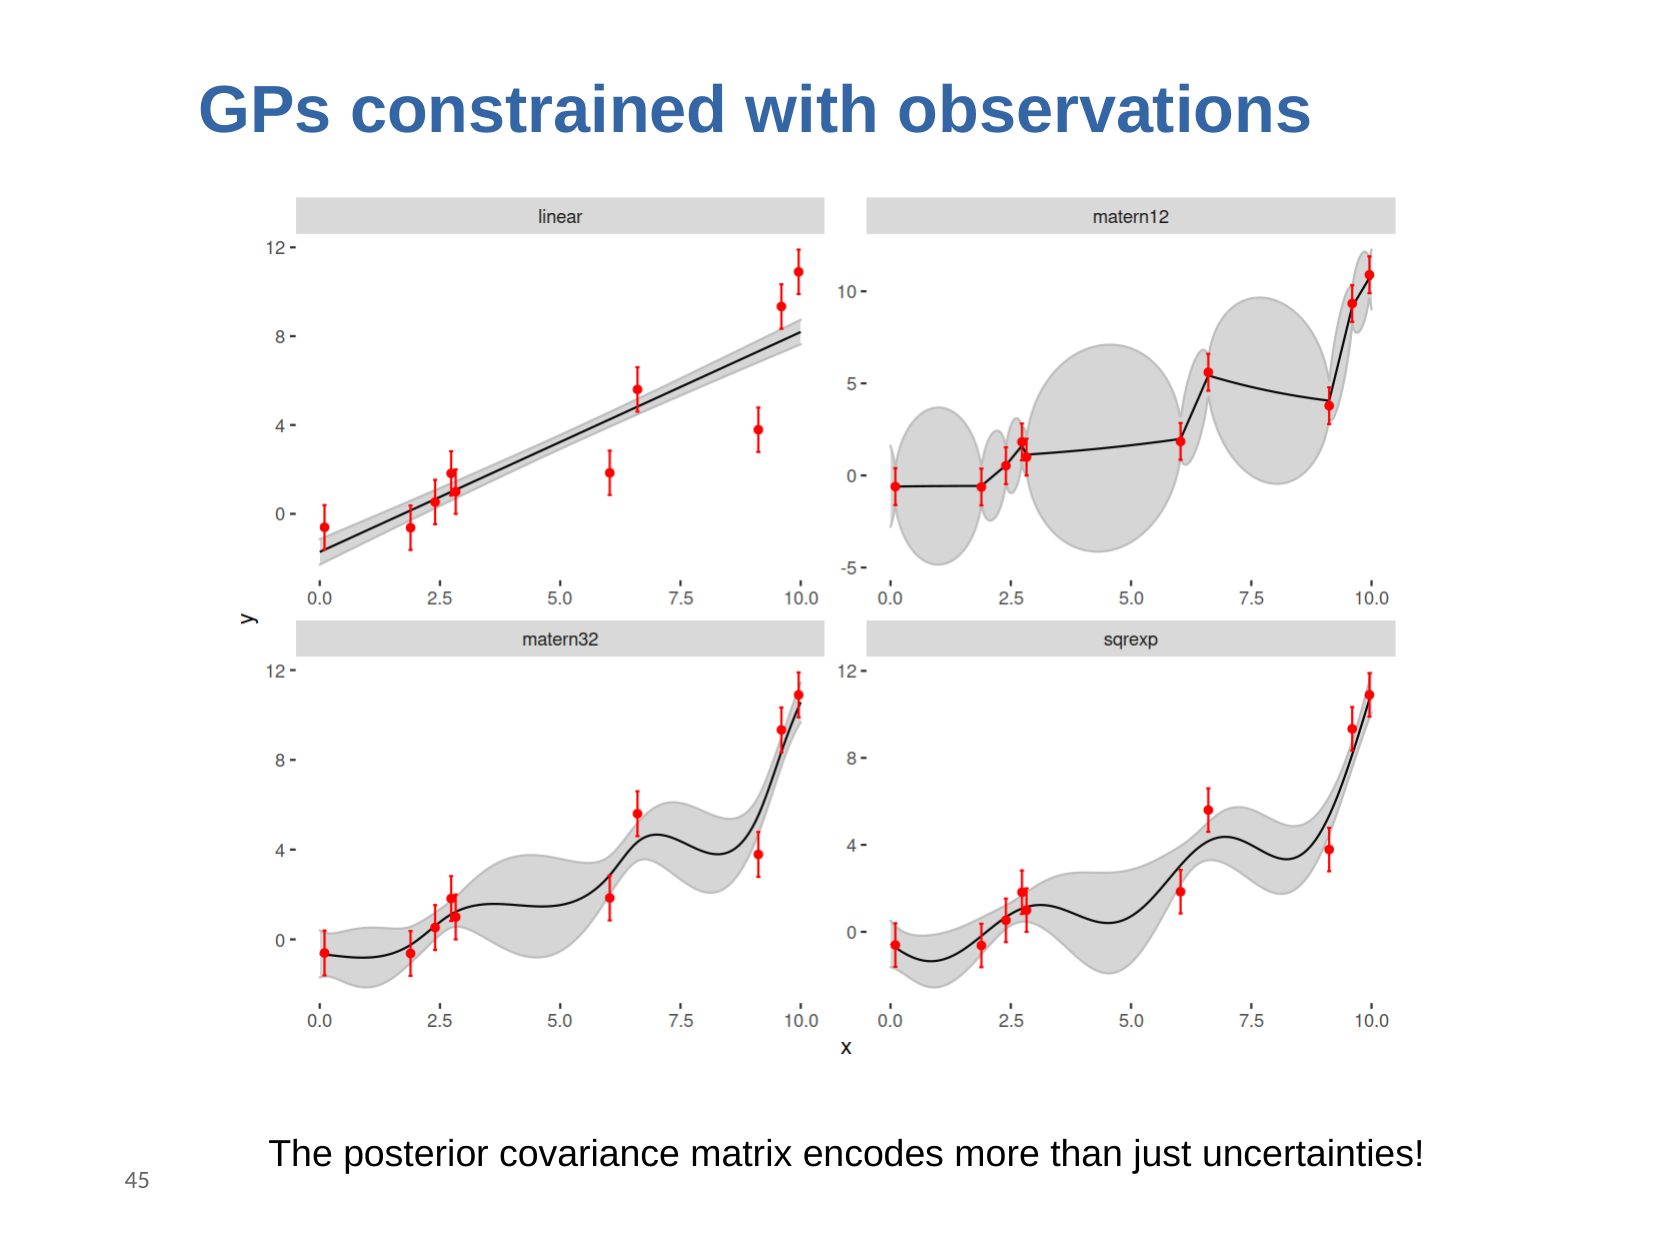

# GPs constrained with observations
The posterior covariance matrix encodes more than just uncertainties!
45